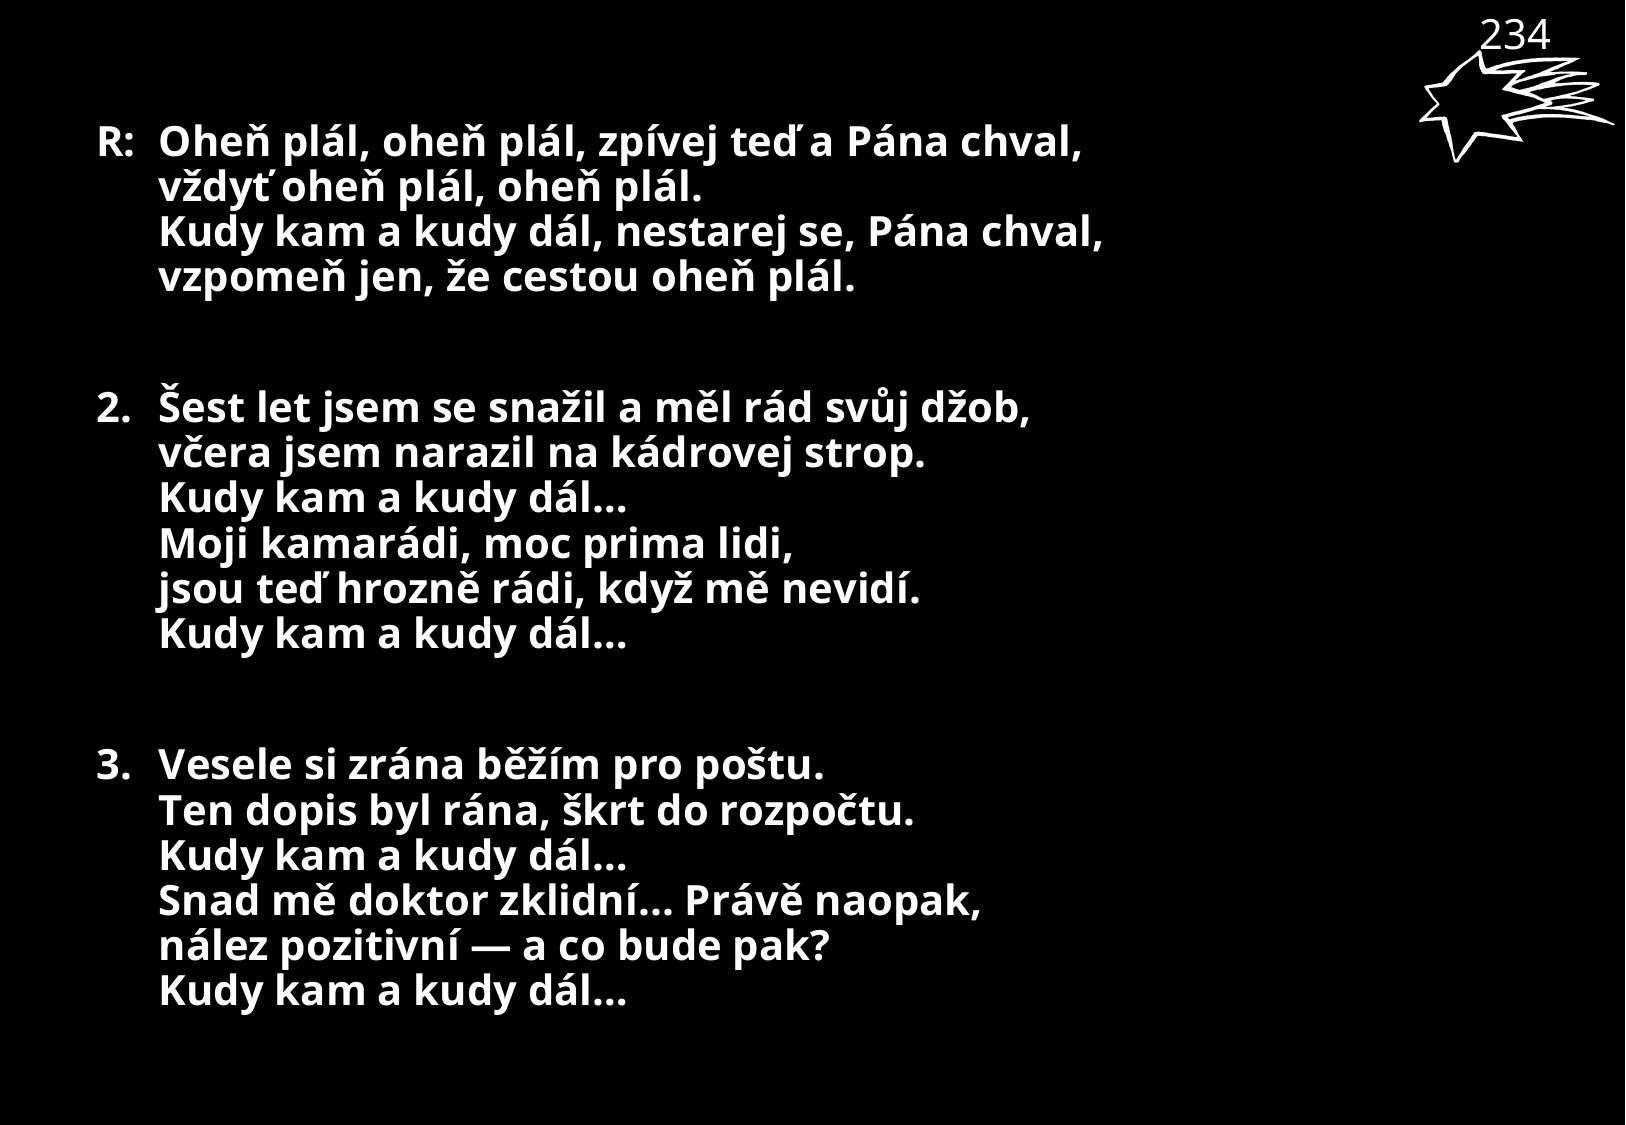

234
# R: 	Oheň plál, oheň plál, zpívej teď a Pána chval, vždyť oheň plál, oheň plál. Kudy kam a kudy dál, nestarej se, Pána chval, vzpomeň jen, že cestou oheň plál.
Šest let jsem se snažil a měl rád svůj džob,
včera jsem narazil na kádrovej strop.
Kudy kam a kudy dál…
Moji kamarádi, moc prima lidi,
jsou teď hrozně rádi, když mě nevidí.
Kudy kam a kudy dál…
3.	Vesele si zrána běžím pro poštu.
Ten dopis byl rána, škrt do rozpočtu.
Kudy kam a kudy dál…
Snad mě doktor zklidní... Právě naopak,
nález pozitivní — a co bude pak?
Kudy kam a kudy dál…